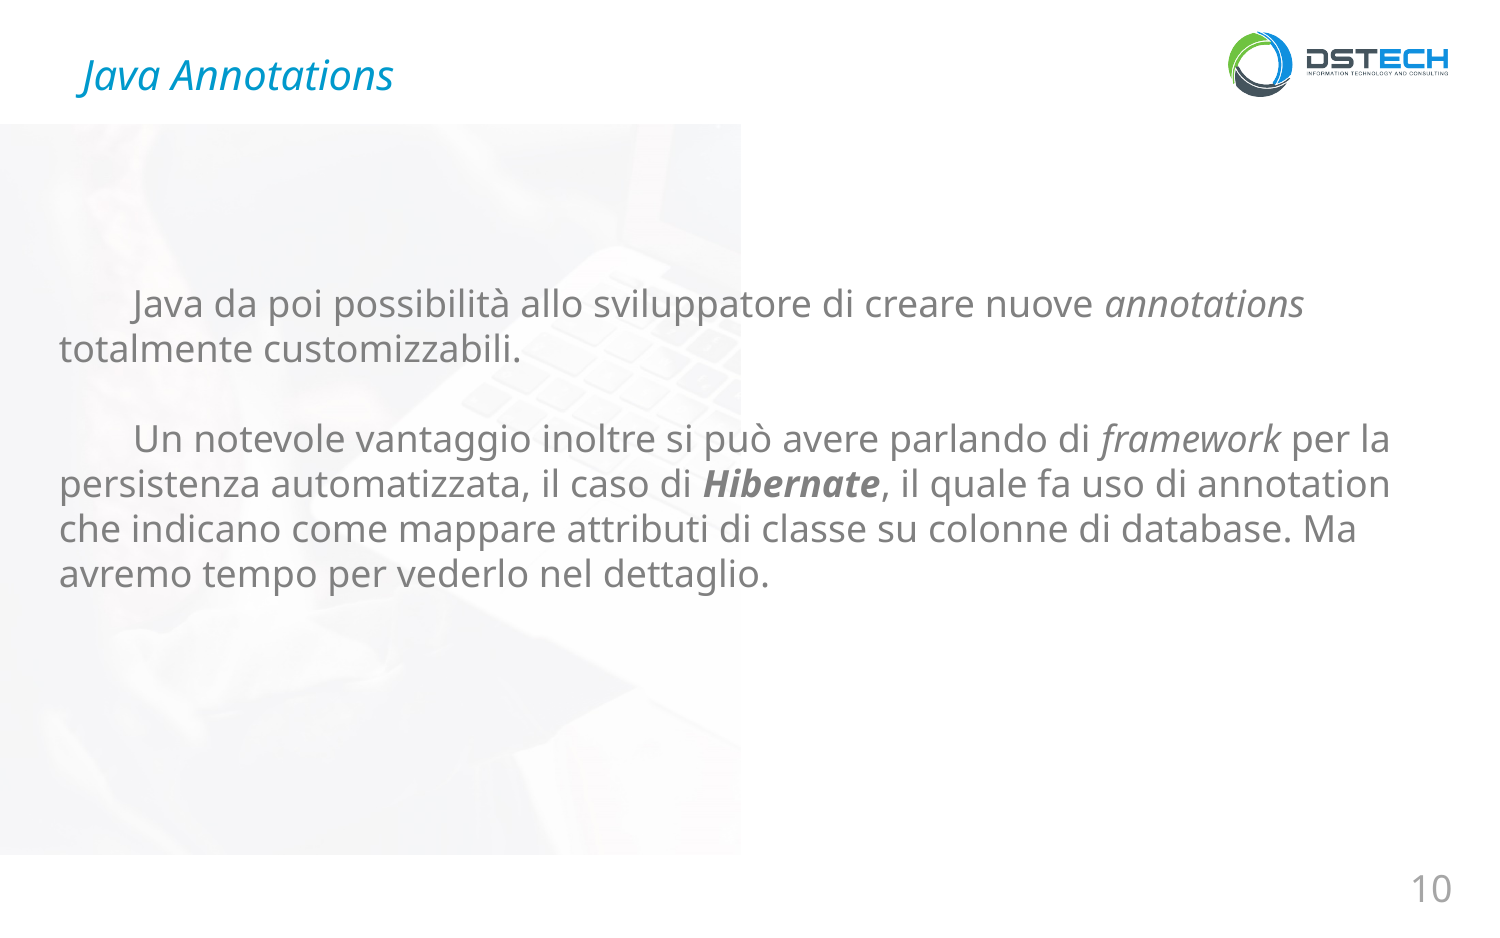

Java Annotations
	Java da poi possibilità allo sviluppatore di creare nuove annotations totalmente customizzabili.
	Un notevole vantaggio inoltre si può avere parlando di framework per la persistenza automatizzata, il caso di Hibernate, il quale fa uso di annotation che indicano come mappare attributi di classe su colonne di database. Ma avremo tempo per vederlo nel dettaglio.
10